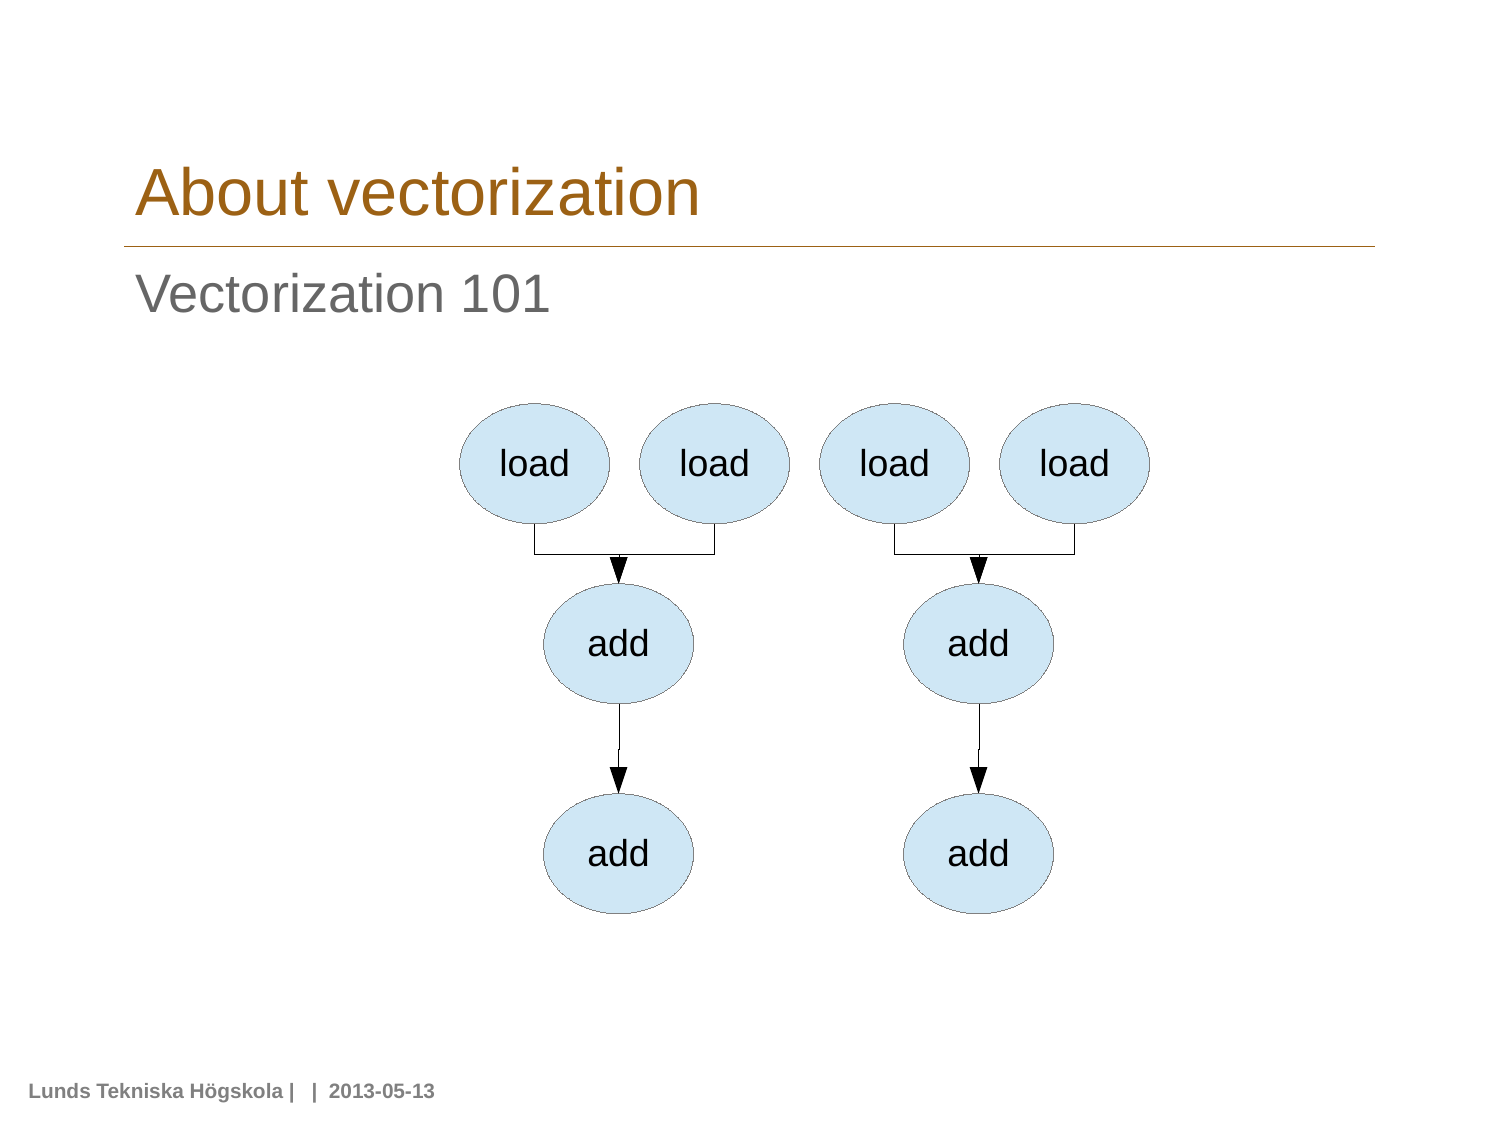

# About vectorization
Vectorization 101
load
load
load
load
add
add
add
add